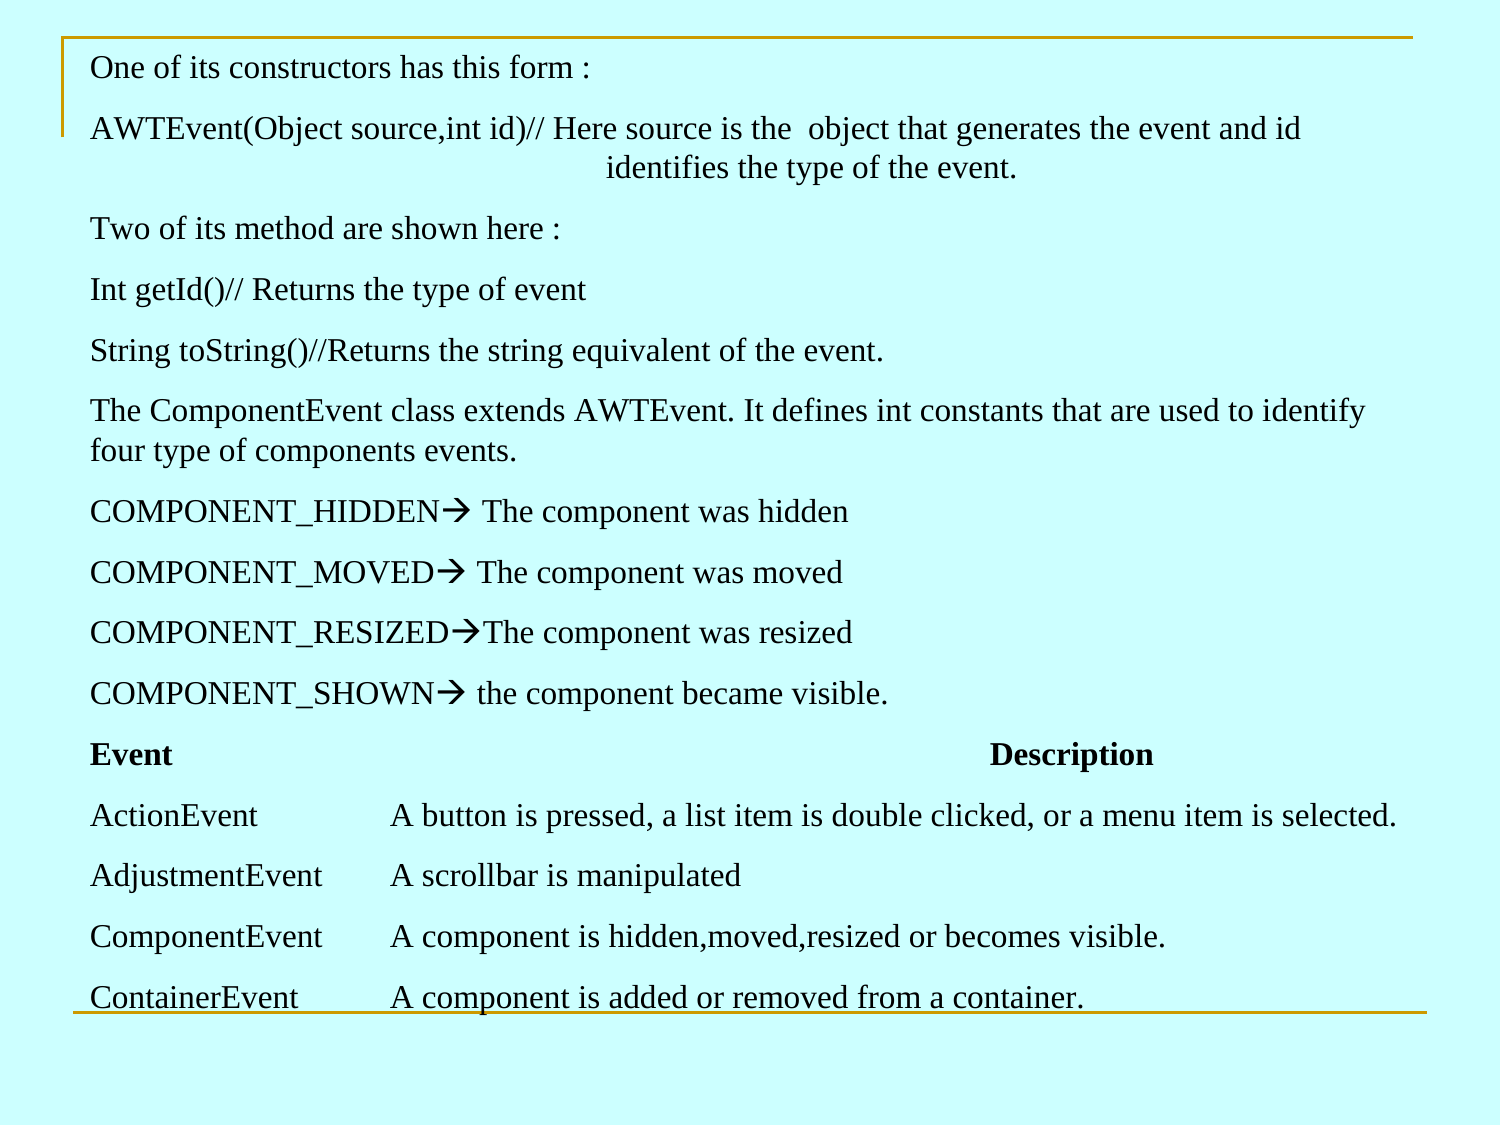

One of its constructors has this form :
AWTEvent(Object source,int id)// Here source is the object that generates the event and id 			 identifies the type of the event.
Two of its method are shown here :
Int getId()// Returns the type of event
String toString()//Returns the string equivalent of the event.
The ComponentEvent class extends AWTEvent. It defines int constants that are used to identify four type of components events.
COMPONENT_HIDDEN The component was hidden
COMPONENT_MOVED The component was moved
COMPONENT_RESIZEDThe component was resized
COMPONENT_SHOWN the component became visible.
Event						Description
ActionEvent	A button is pressed, a list item is double clicked, or a menu item is selected.
AdjustmentEvent	A scrollbar is manipulated
ComponentEvent	A component is hidden,moved,resized or becomes visible.
ContainerEvent	A component is added or removed from a container.